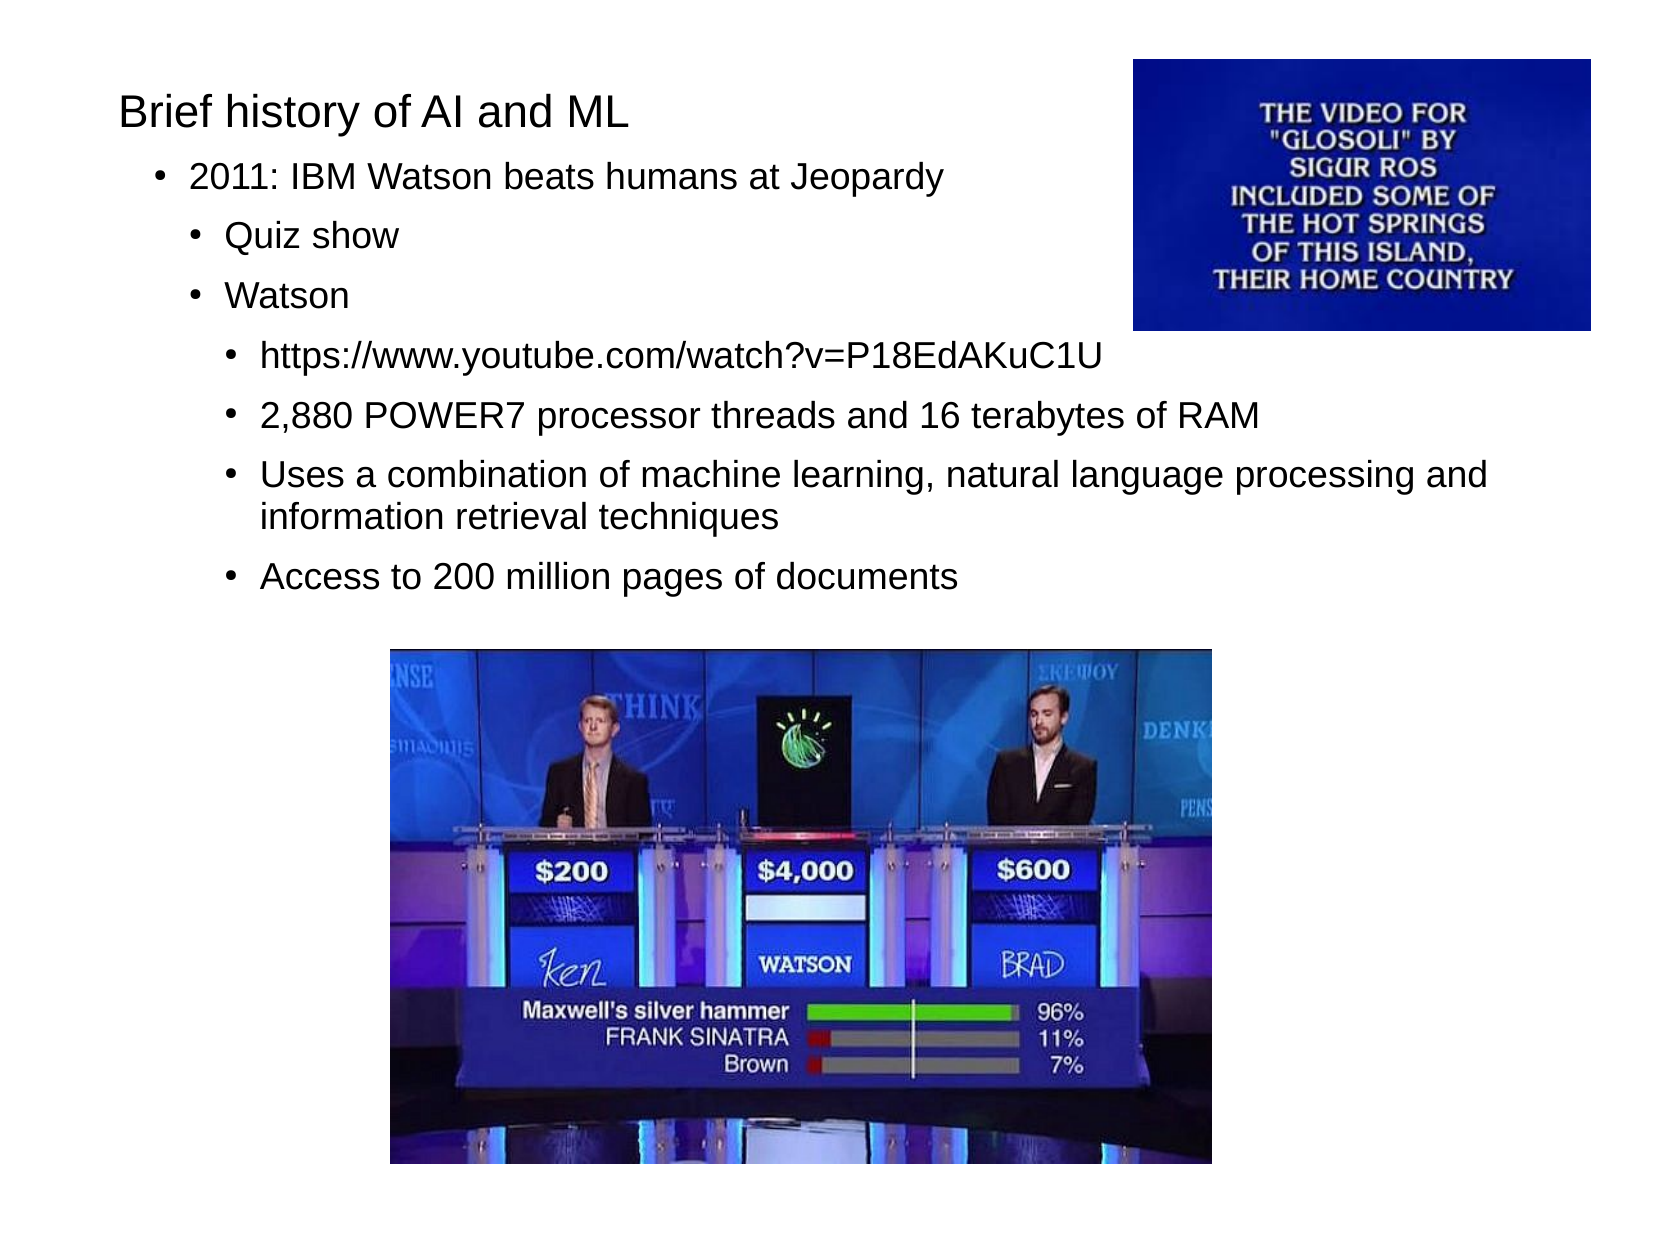

# Brief history of AI and ML
2011: IBM Watson beats humans at Jeopardy
Quiz show
Watson
https://www.youtube.com/watch?v=P18EdAKuC1U
2,880 POWER7 processor threads and 16 terabytes of RAM
Uses a combination of machine learning, natural language processing and information retrieval techniques
Access to 200 million pages of documents